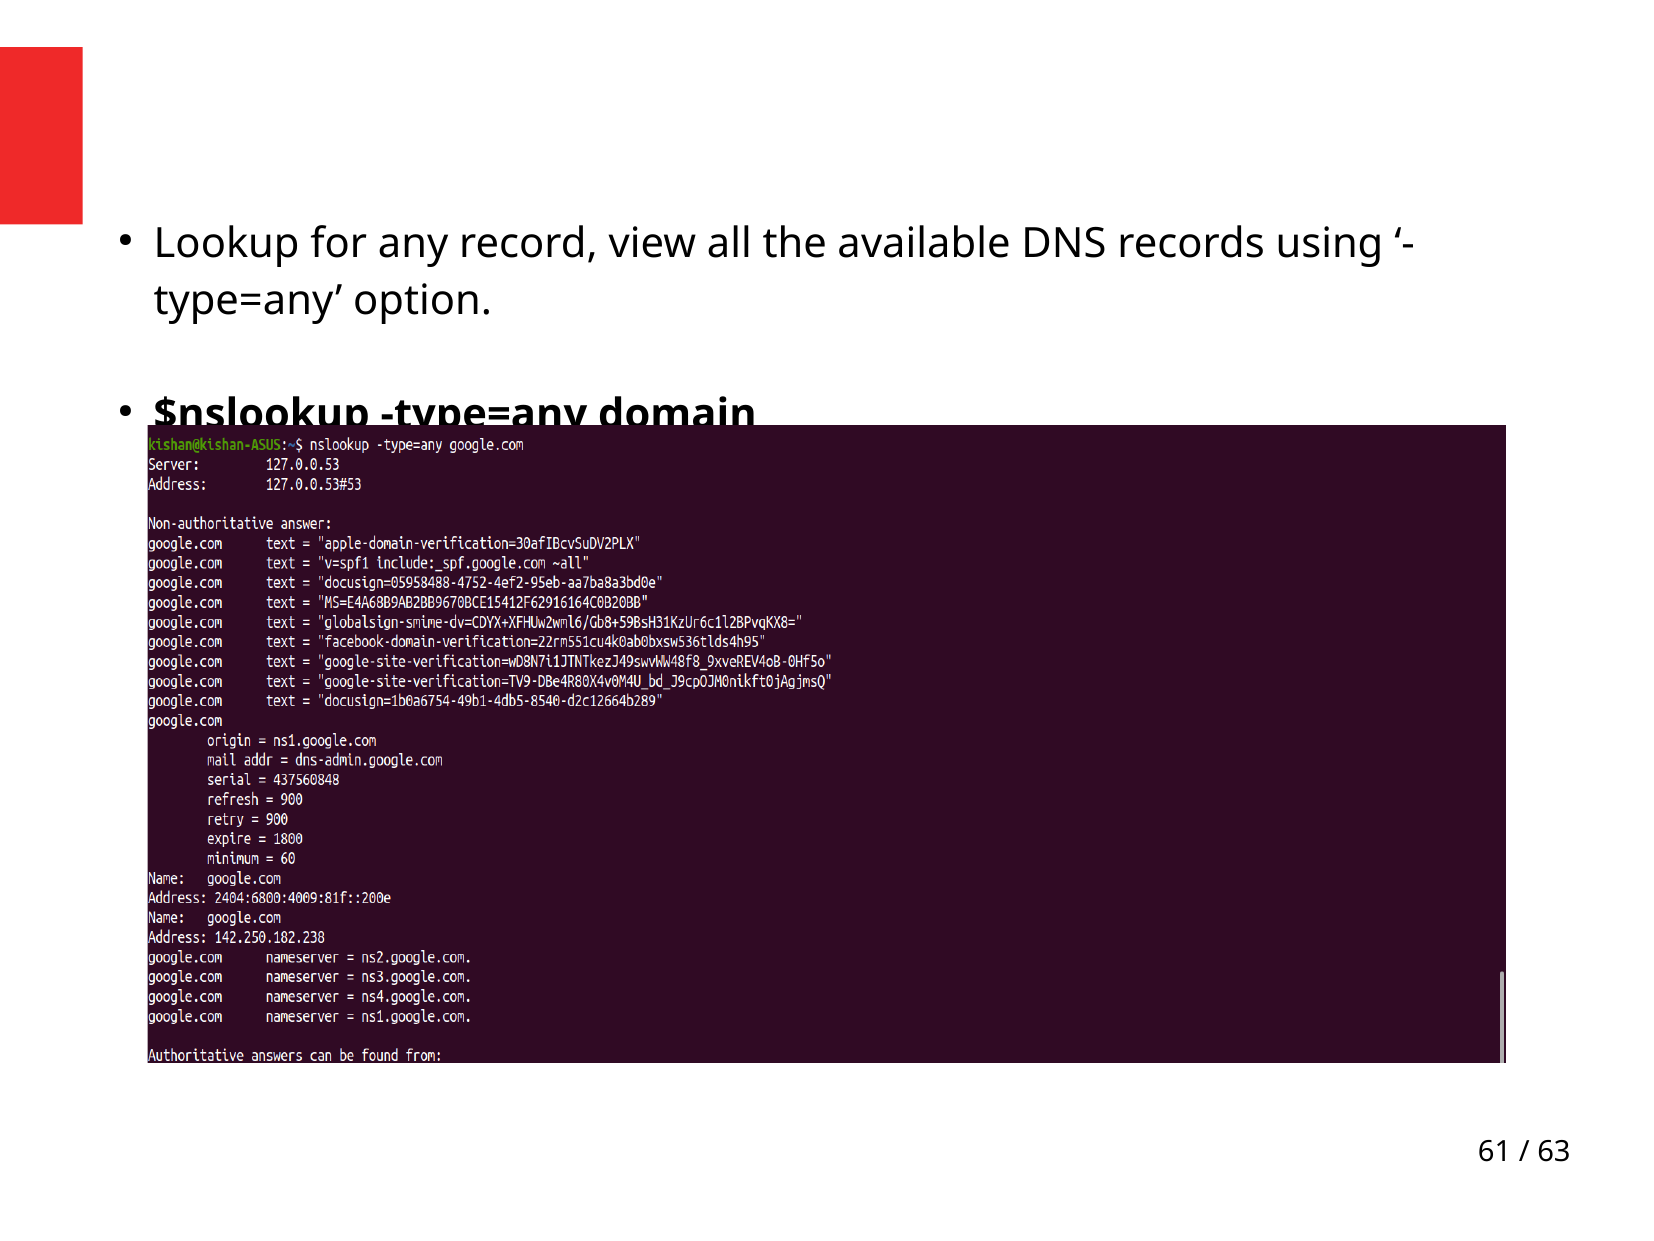

# Lookup for any record, view all the available DNS records using ‘-type=any’ option.
$nslookup -type=any domain
61